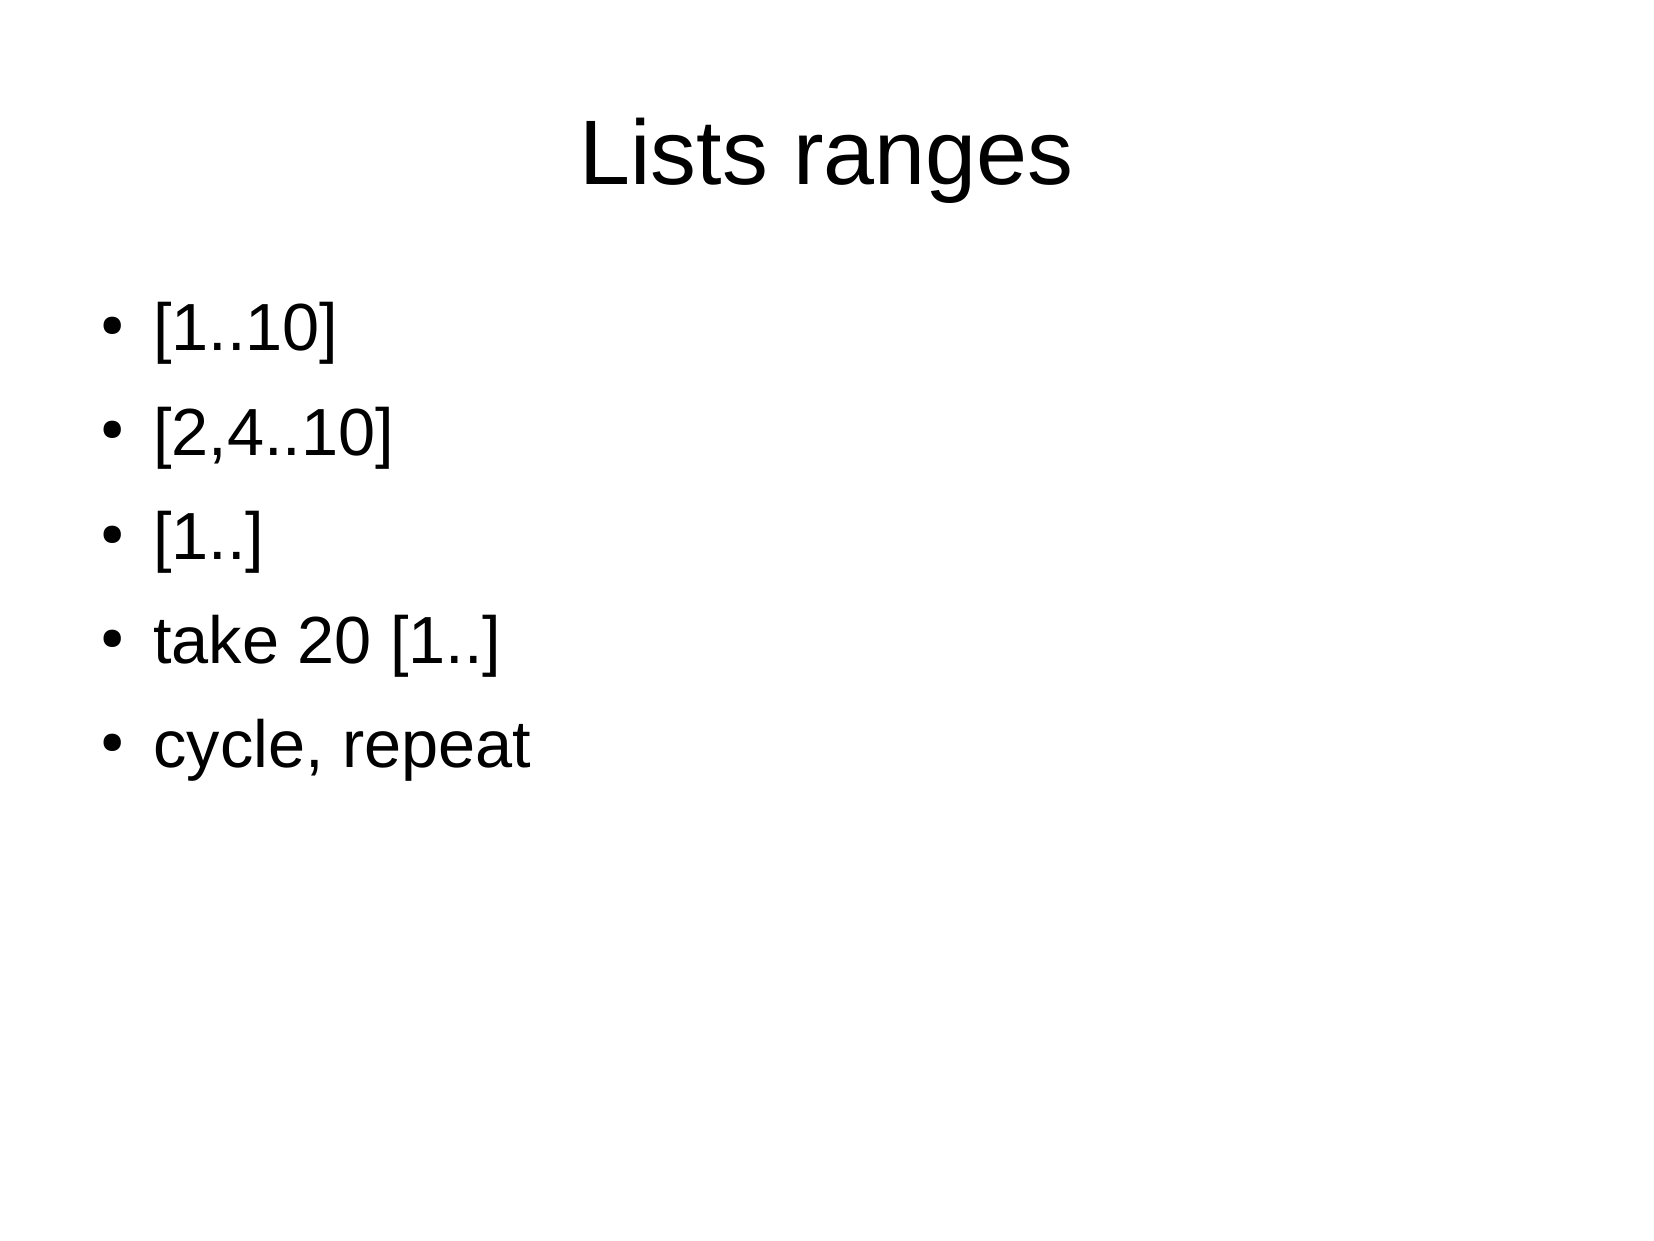

# Lists ranges
[1..10]
[2,4..10]
[1..]
take 20 [1..]
cycle, repeat